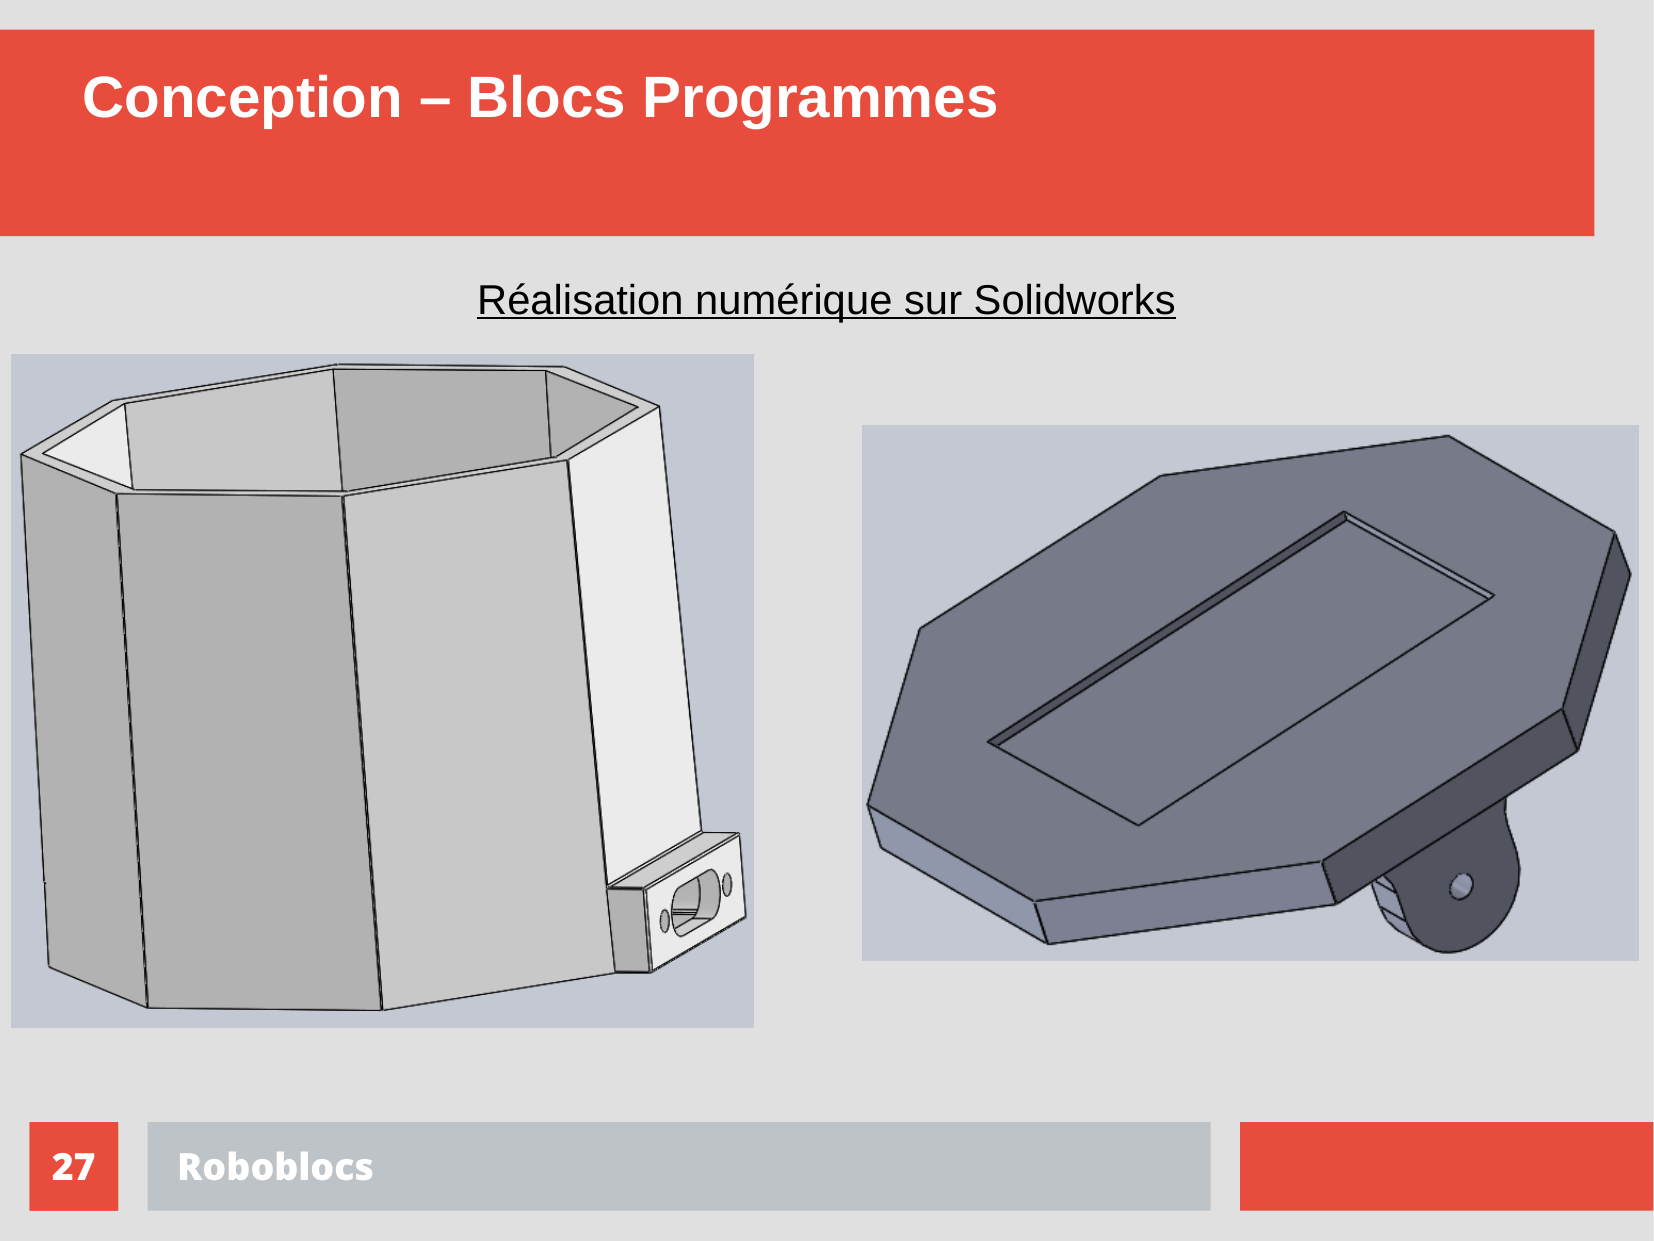

# Conception – Blocs Programmes
Réalisation numérique sur Solidworks
27
Roboblocs